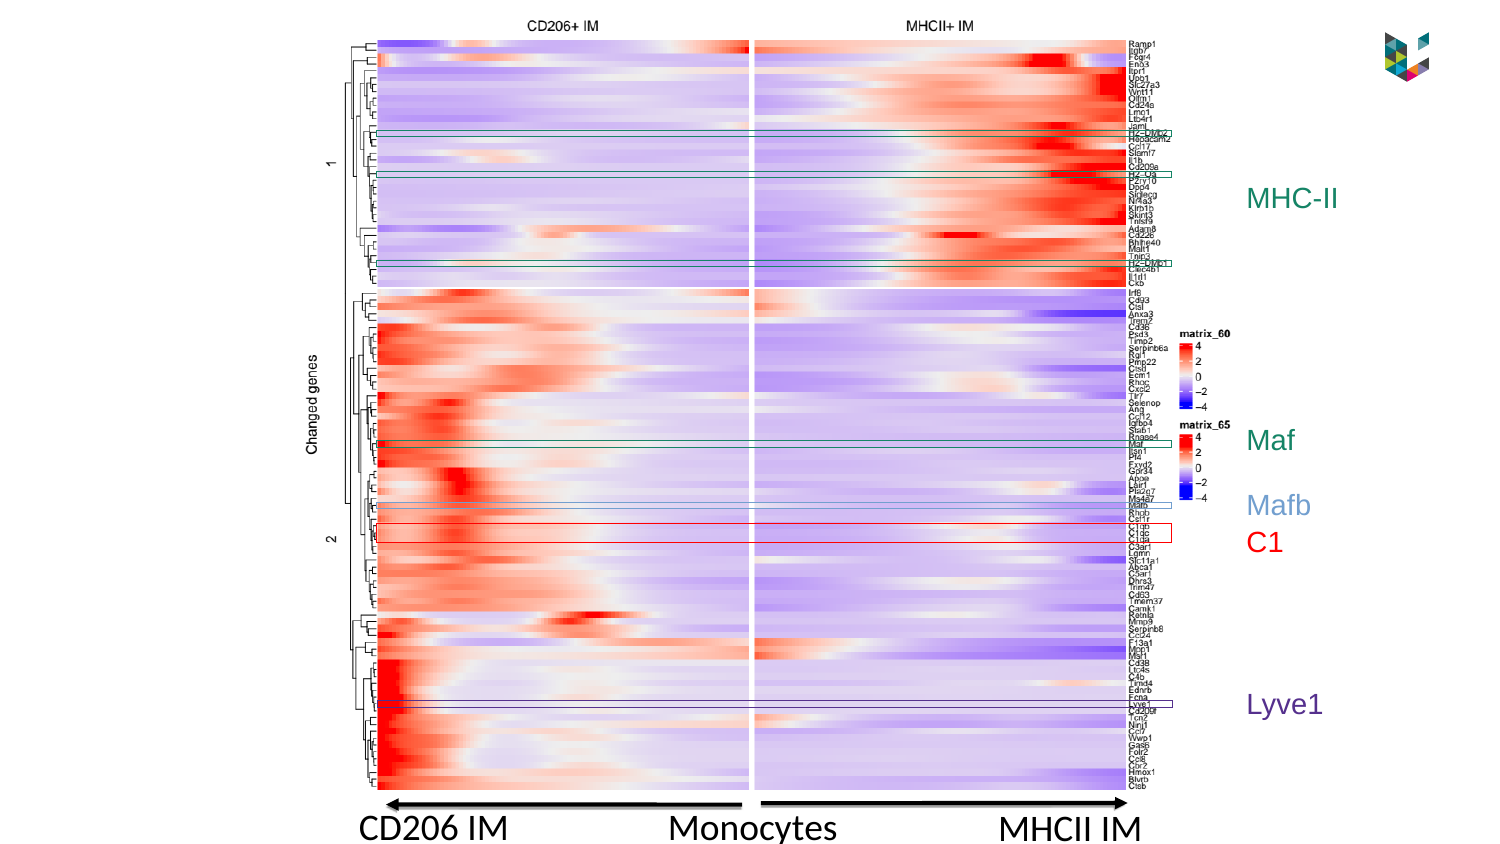

MHC-II
Maf
Mafb
C1
Lyve1
CD206 IM
Monocytes
MHCII IM